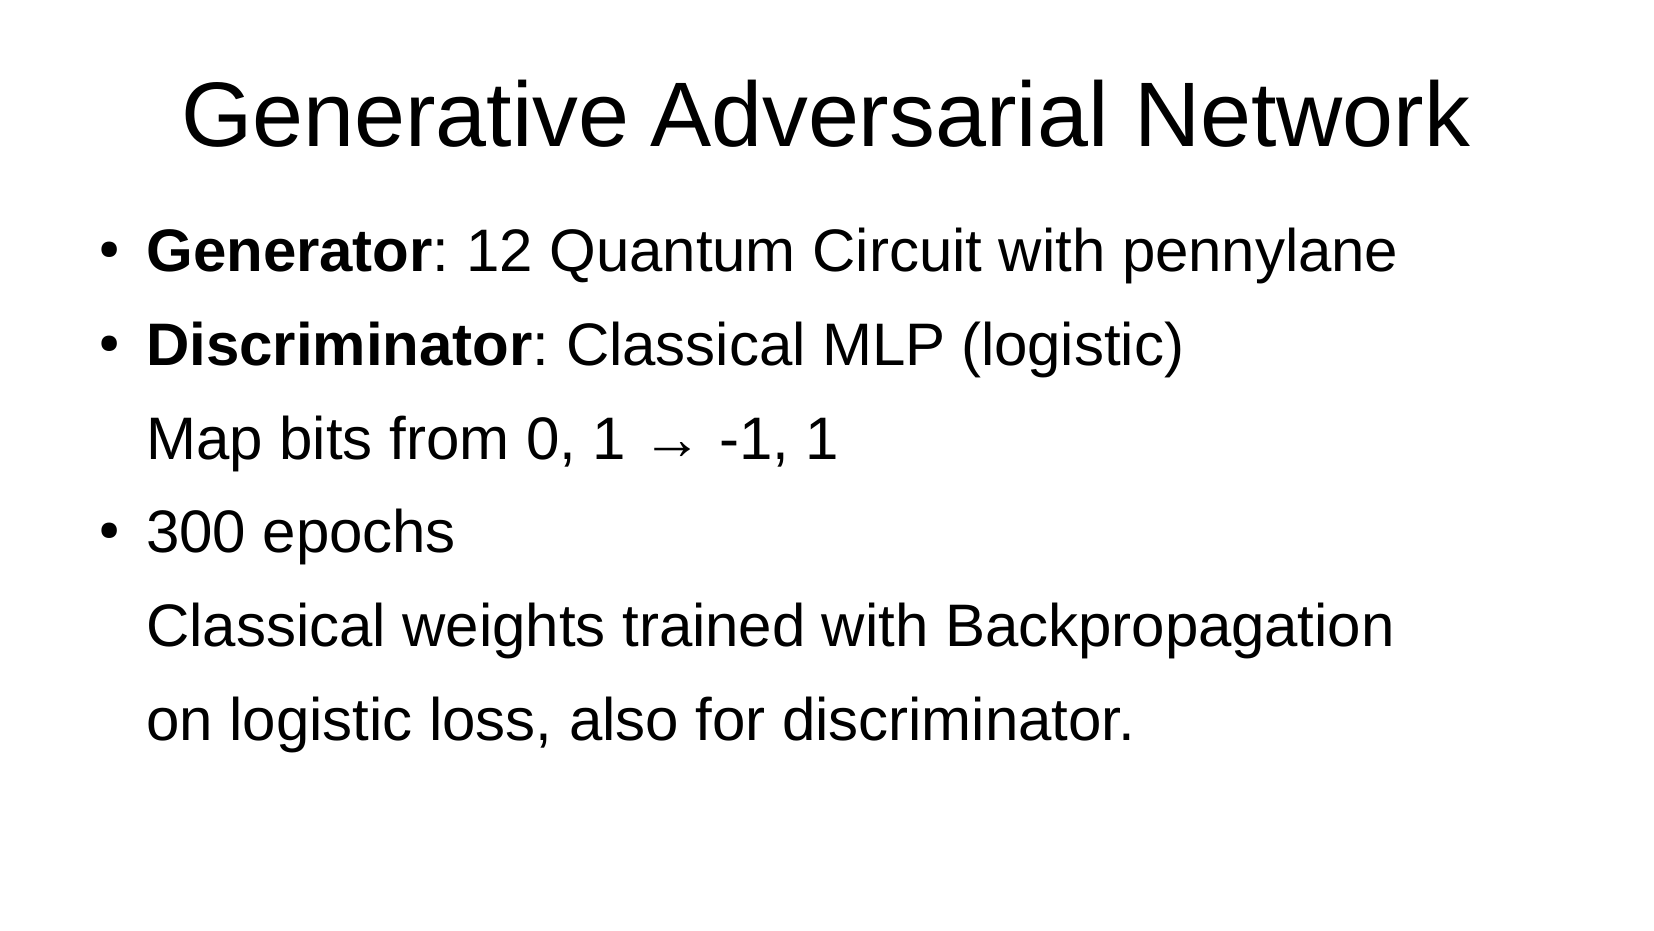

# Generative Adversarial Network
Generator: 12 Quantum Circuit with pennylane
Discriminator: Classical MLP (logistic)
Map bits from 0, 1 → -1, 1
300 epochs
Classical weights trained with Backpropagation
on logistic loss, also for discriminator.